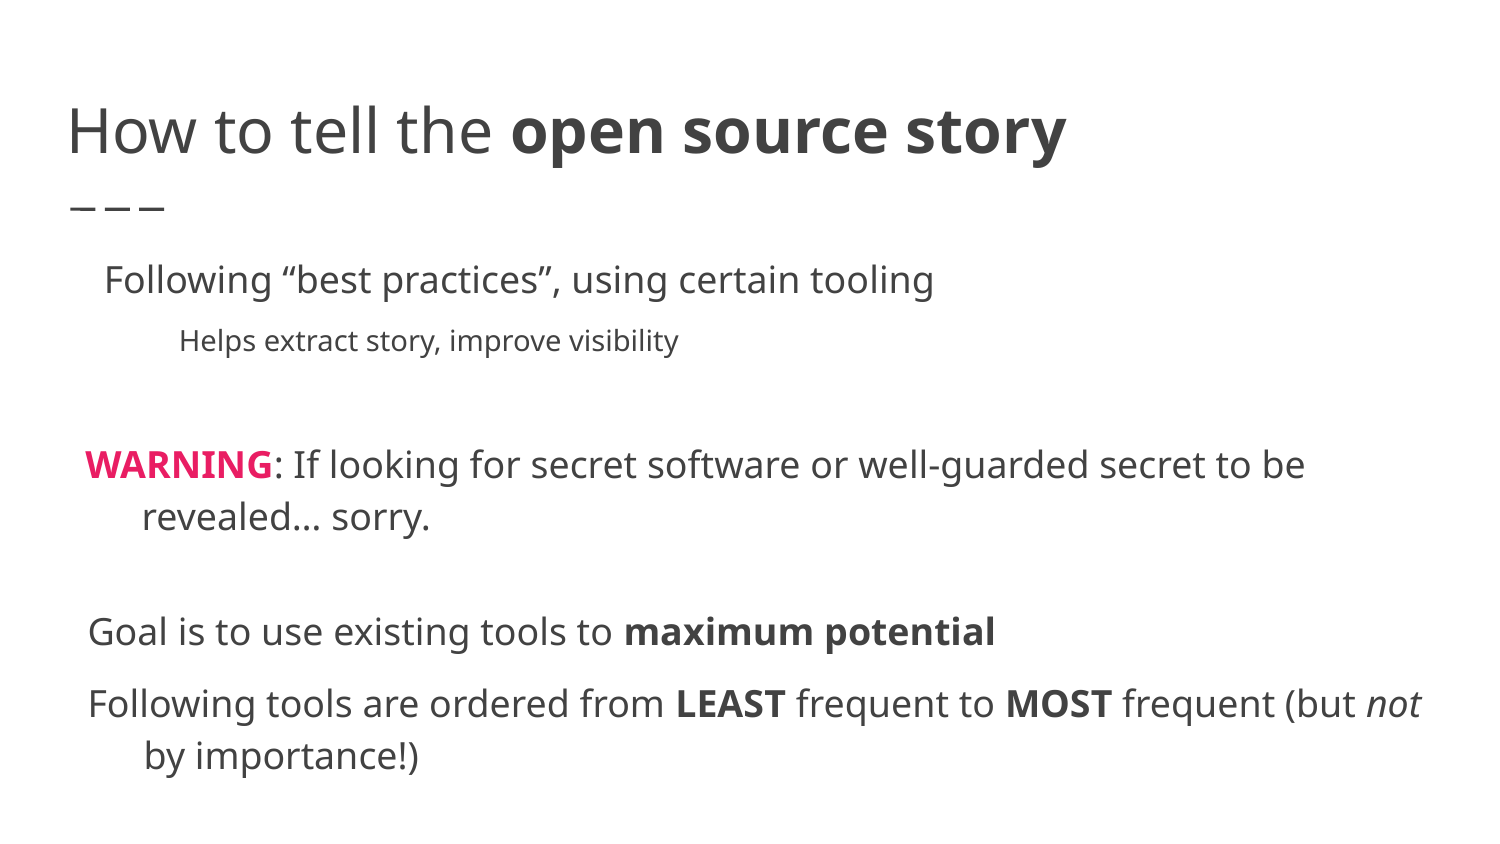

# How to tell the open source story
Following “best practices”, using certain tooling
Helps extract story, improve visibility
WARNING: If looking for secret software or well-guarded secret to be revealed… sorry.
Goal is to use existing tools to maximum potential
Following tools are ordered from LEAST frequent to MOST frequent (but not by importance!)